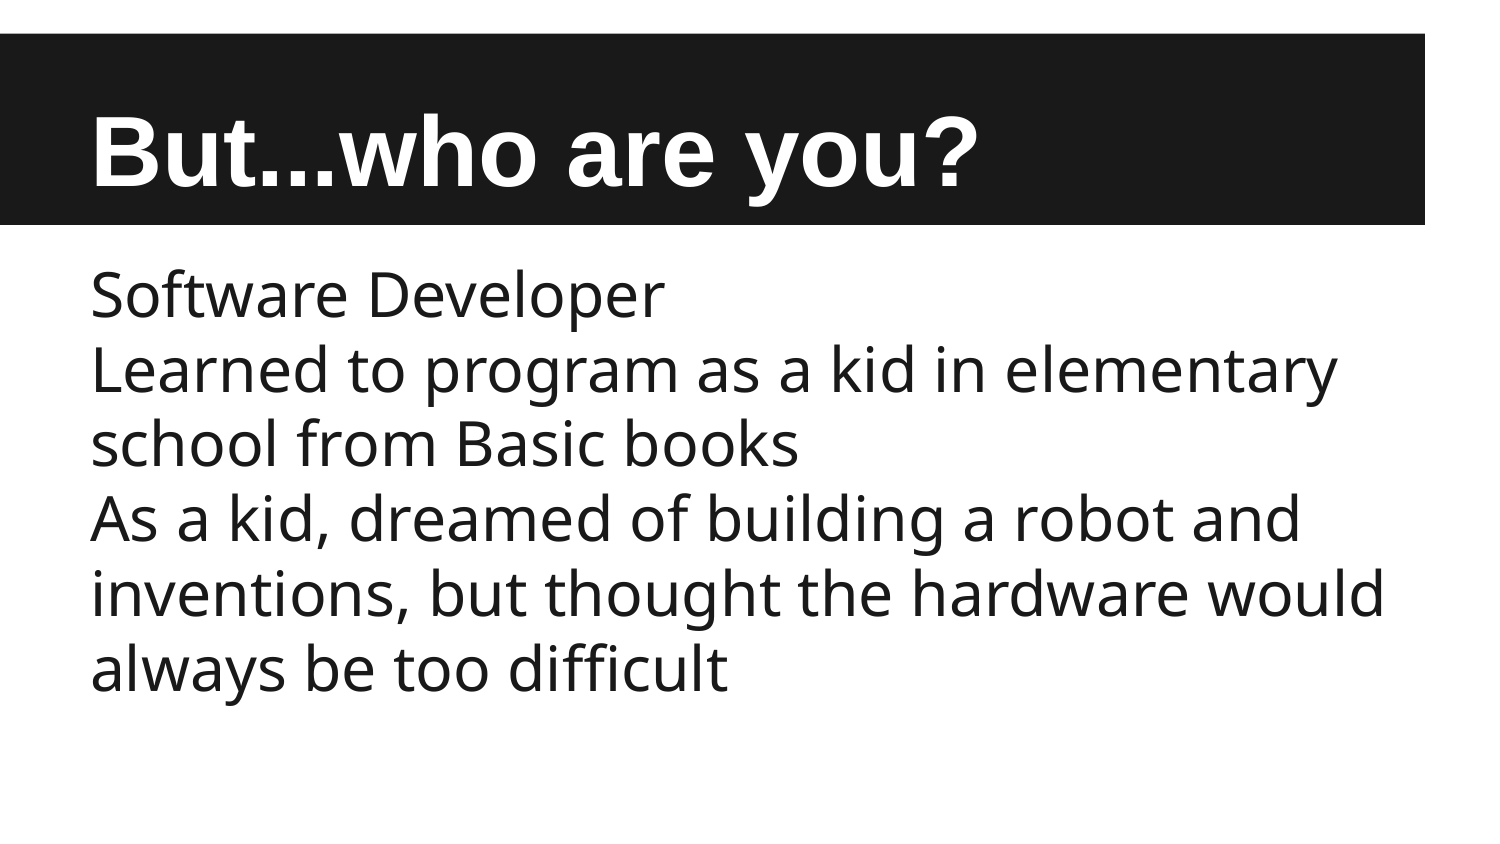

# But...who are you?
Software Developer
Learned to program as a kid in elementary school from Basic books
As a kid, dreamed of building a robot and inventions, but thought the hardware would always be too difficult